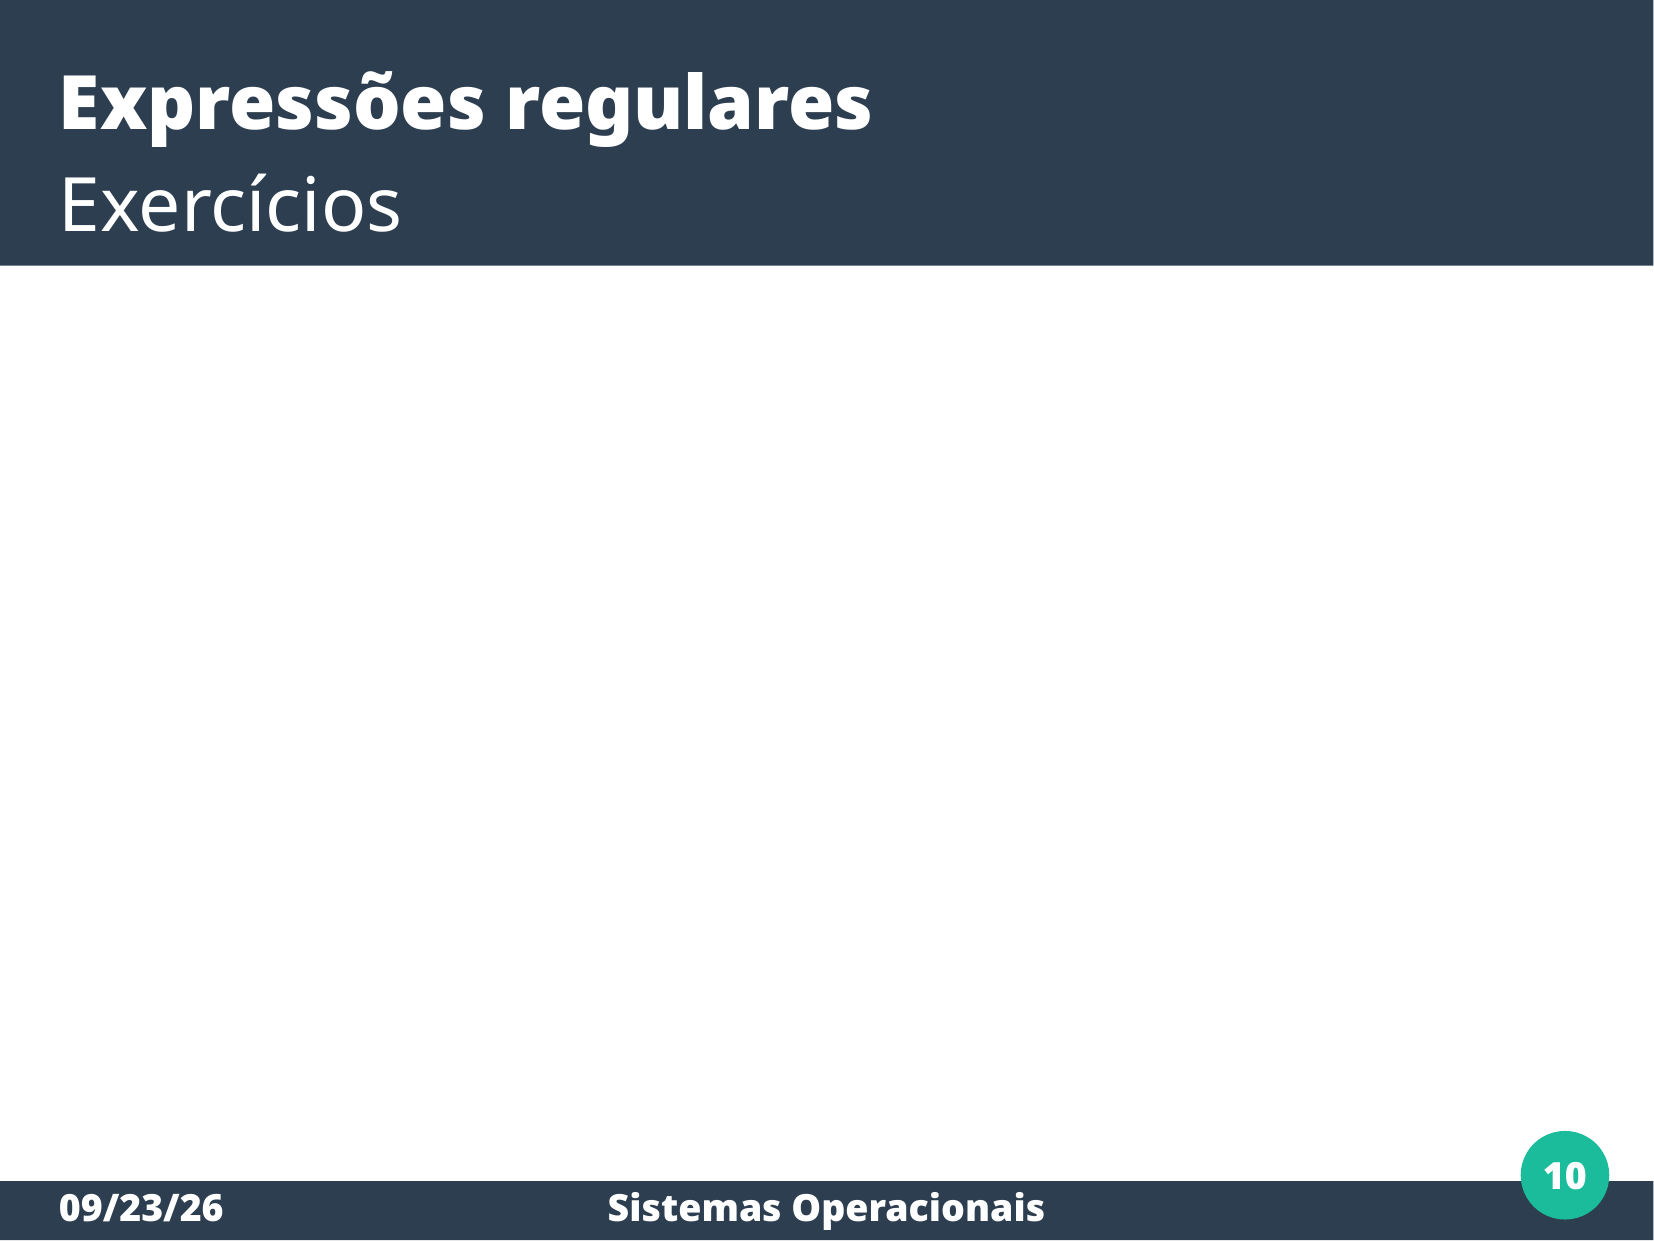

# Expressões regulares Exercícios
10
Sistemas Operacionais